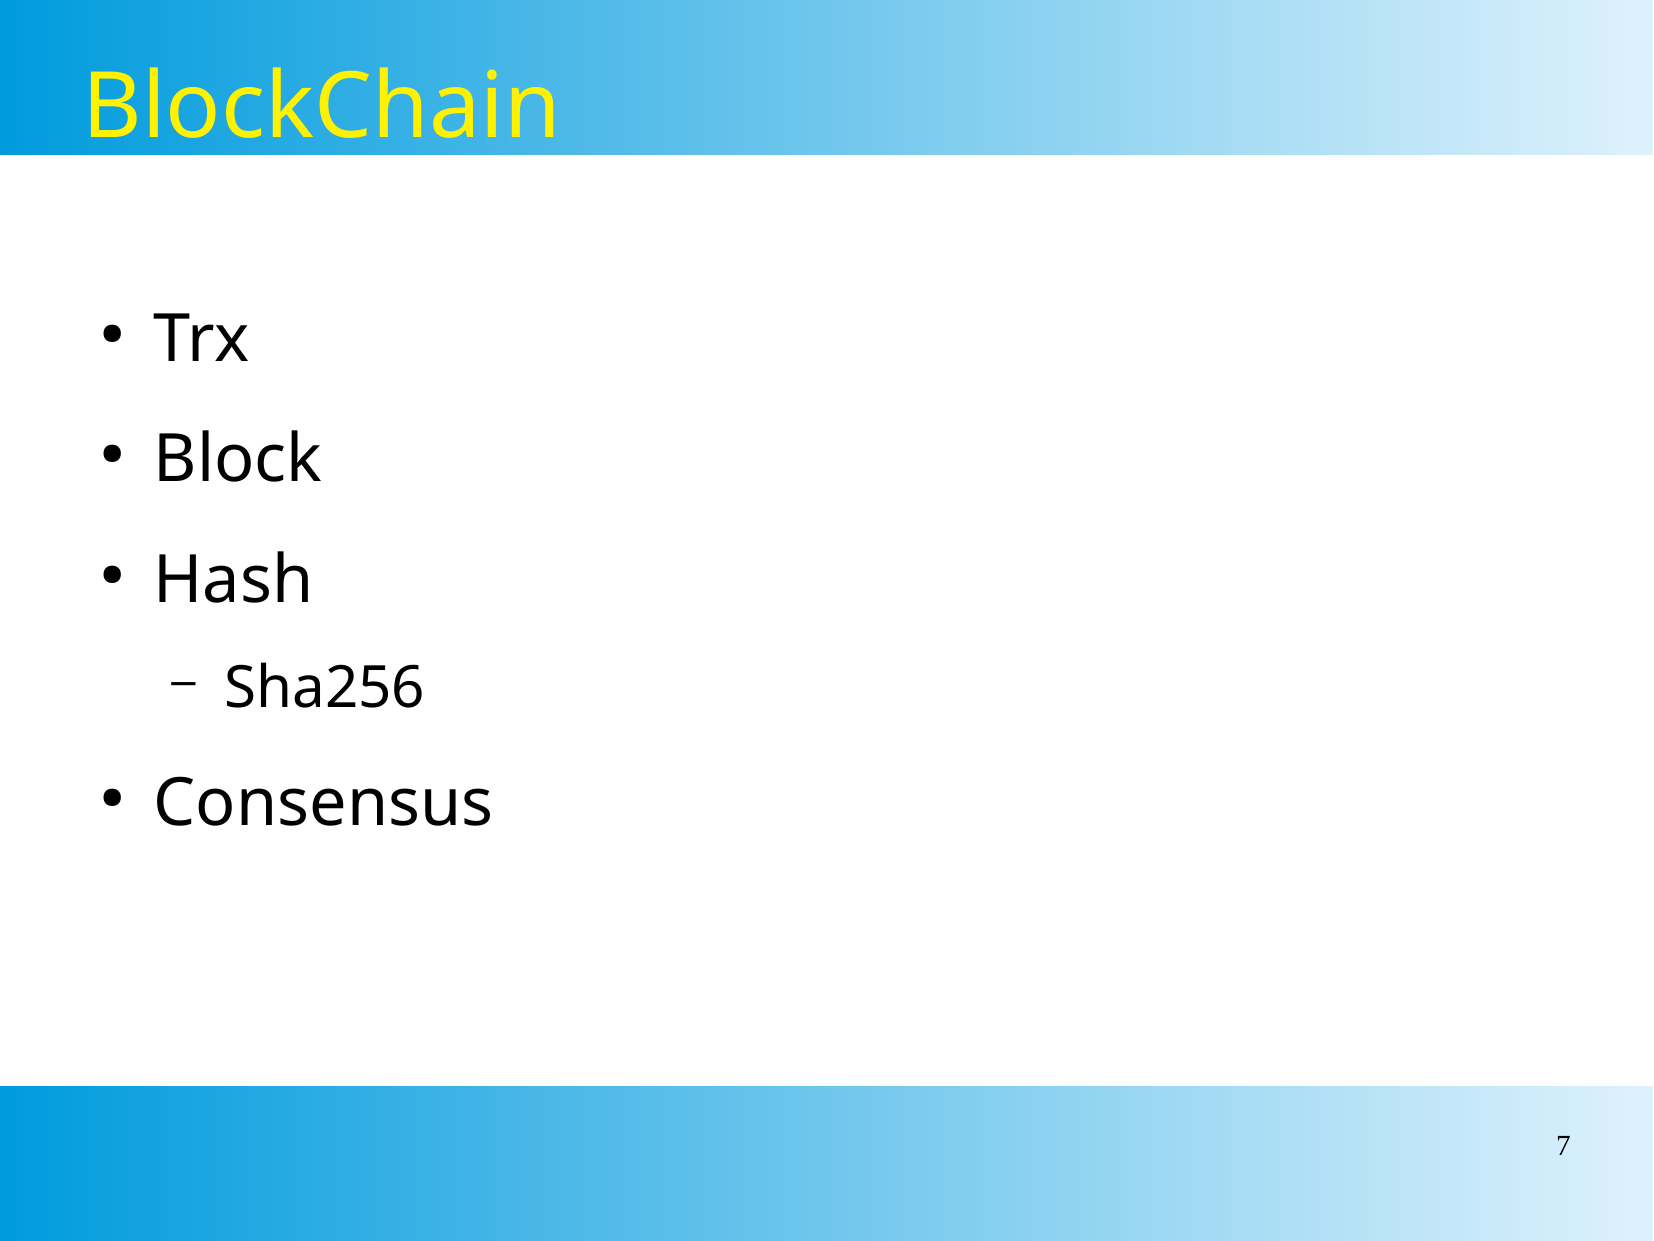

# BlockChain
Trx
Block
Hash
Sha256
Consensus
7